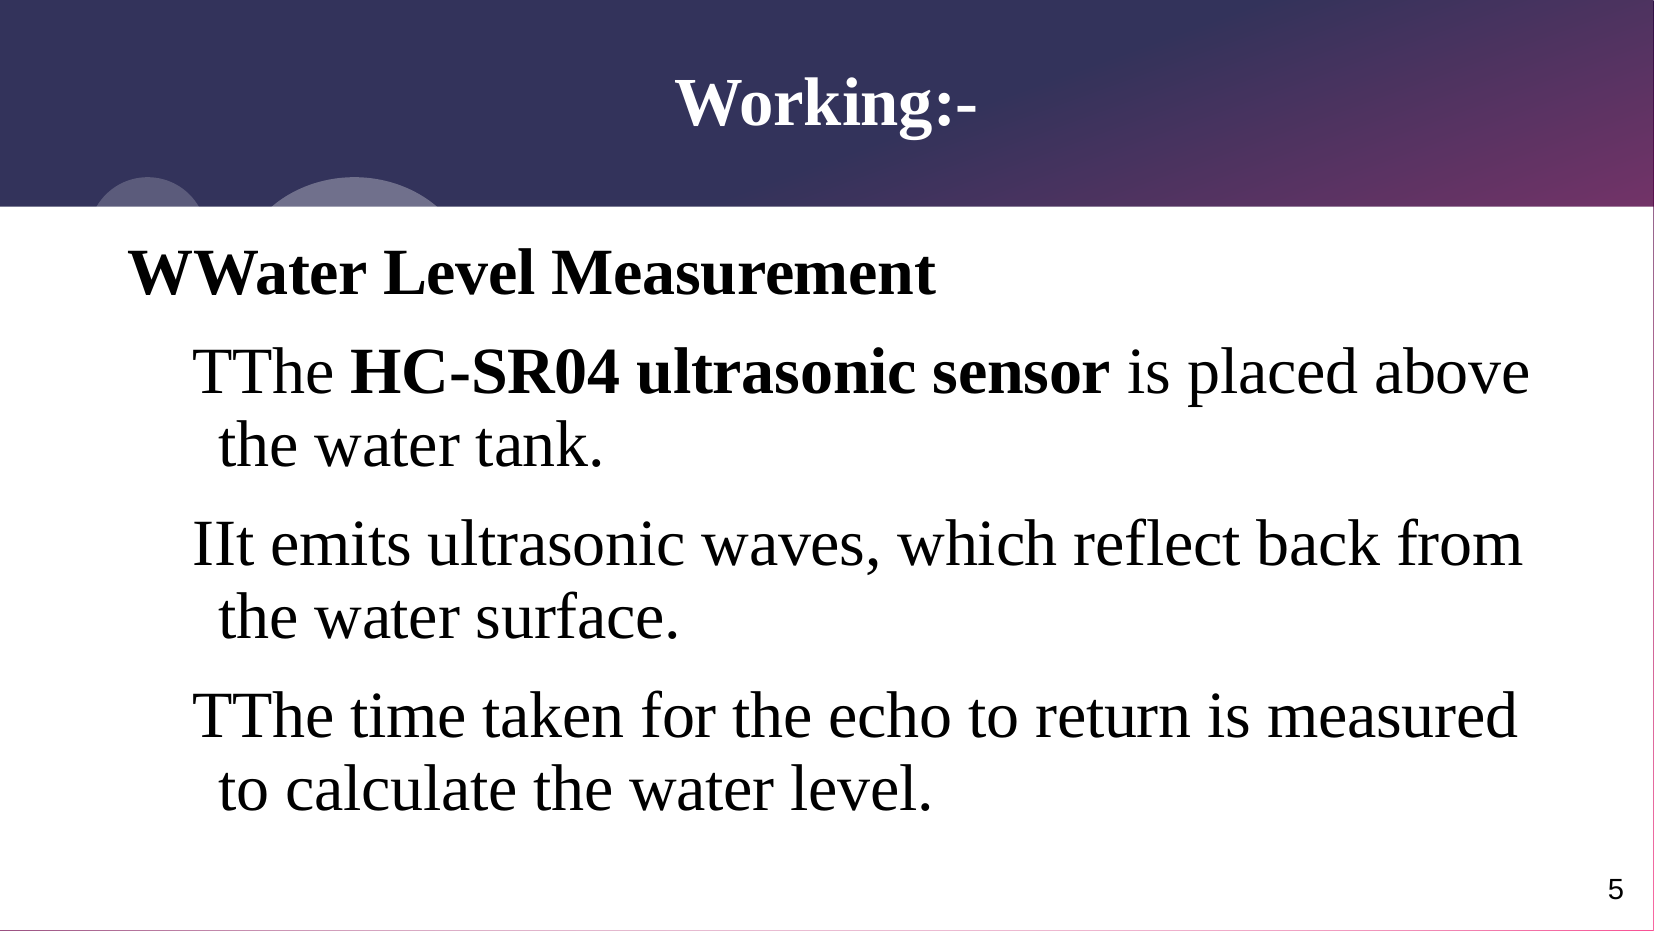

# Working:-
WWater Level Measurement
TThe HC-SR04 ultrasonic sensor is placed above the water tank.
IIt emits ultrasonic waves, which reflect back from the water surface.
TThe time taken for the echo to return is measured to calculate the water level.
5